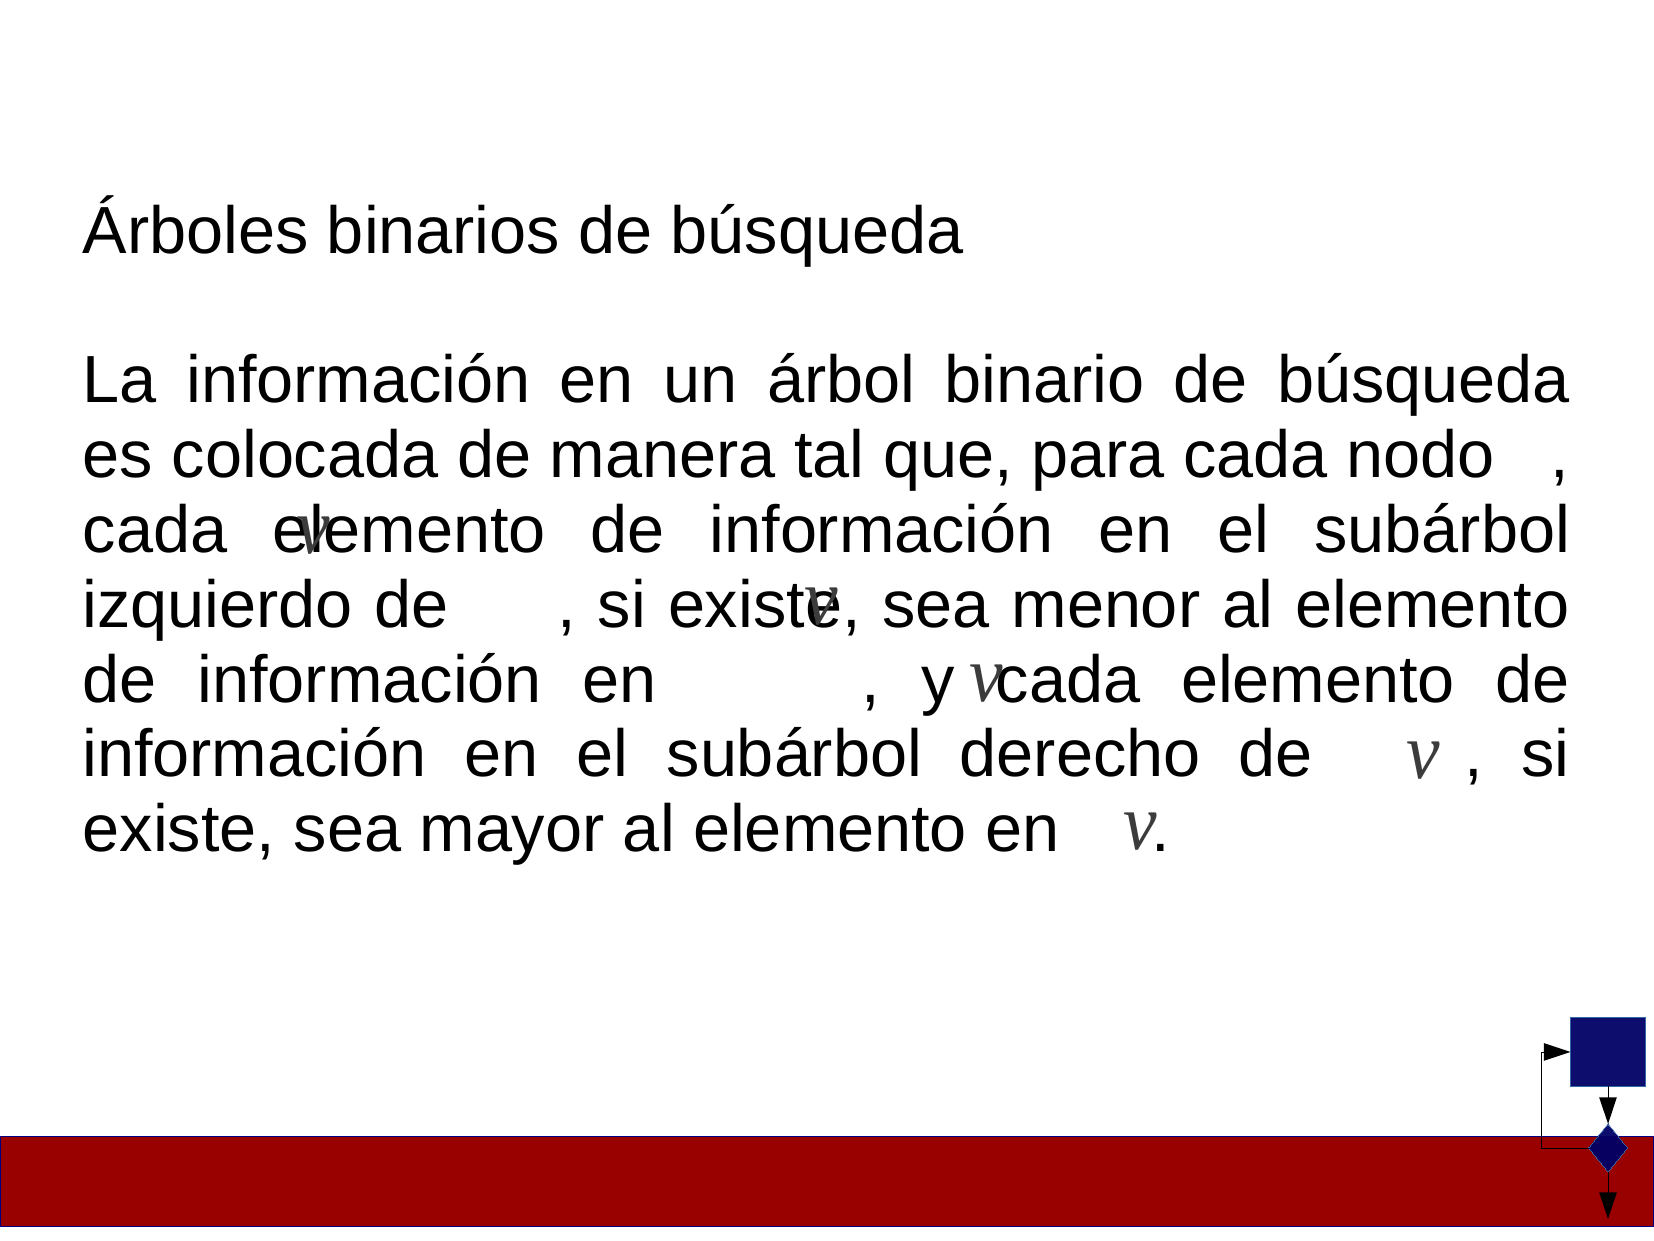

# Árboles binarios de búsqueda
La información en un árbol binario de búsqueda es colocada de manera tal que, para cada nodo , cada elemento de información en el subárbol izquierdo de , si existe, sea menor al elemento de información en , y cada elemento de información en el subárbol derecho de , si existe, sea mayor al elemento en .